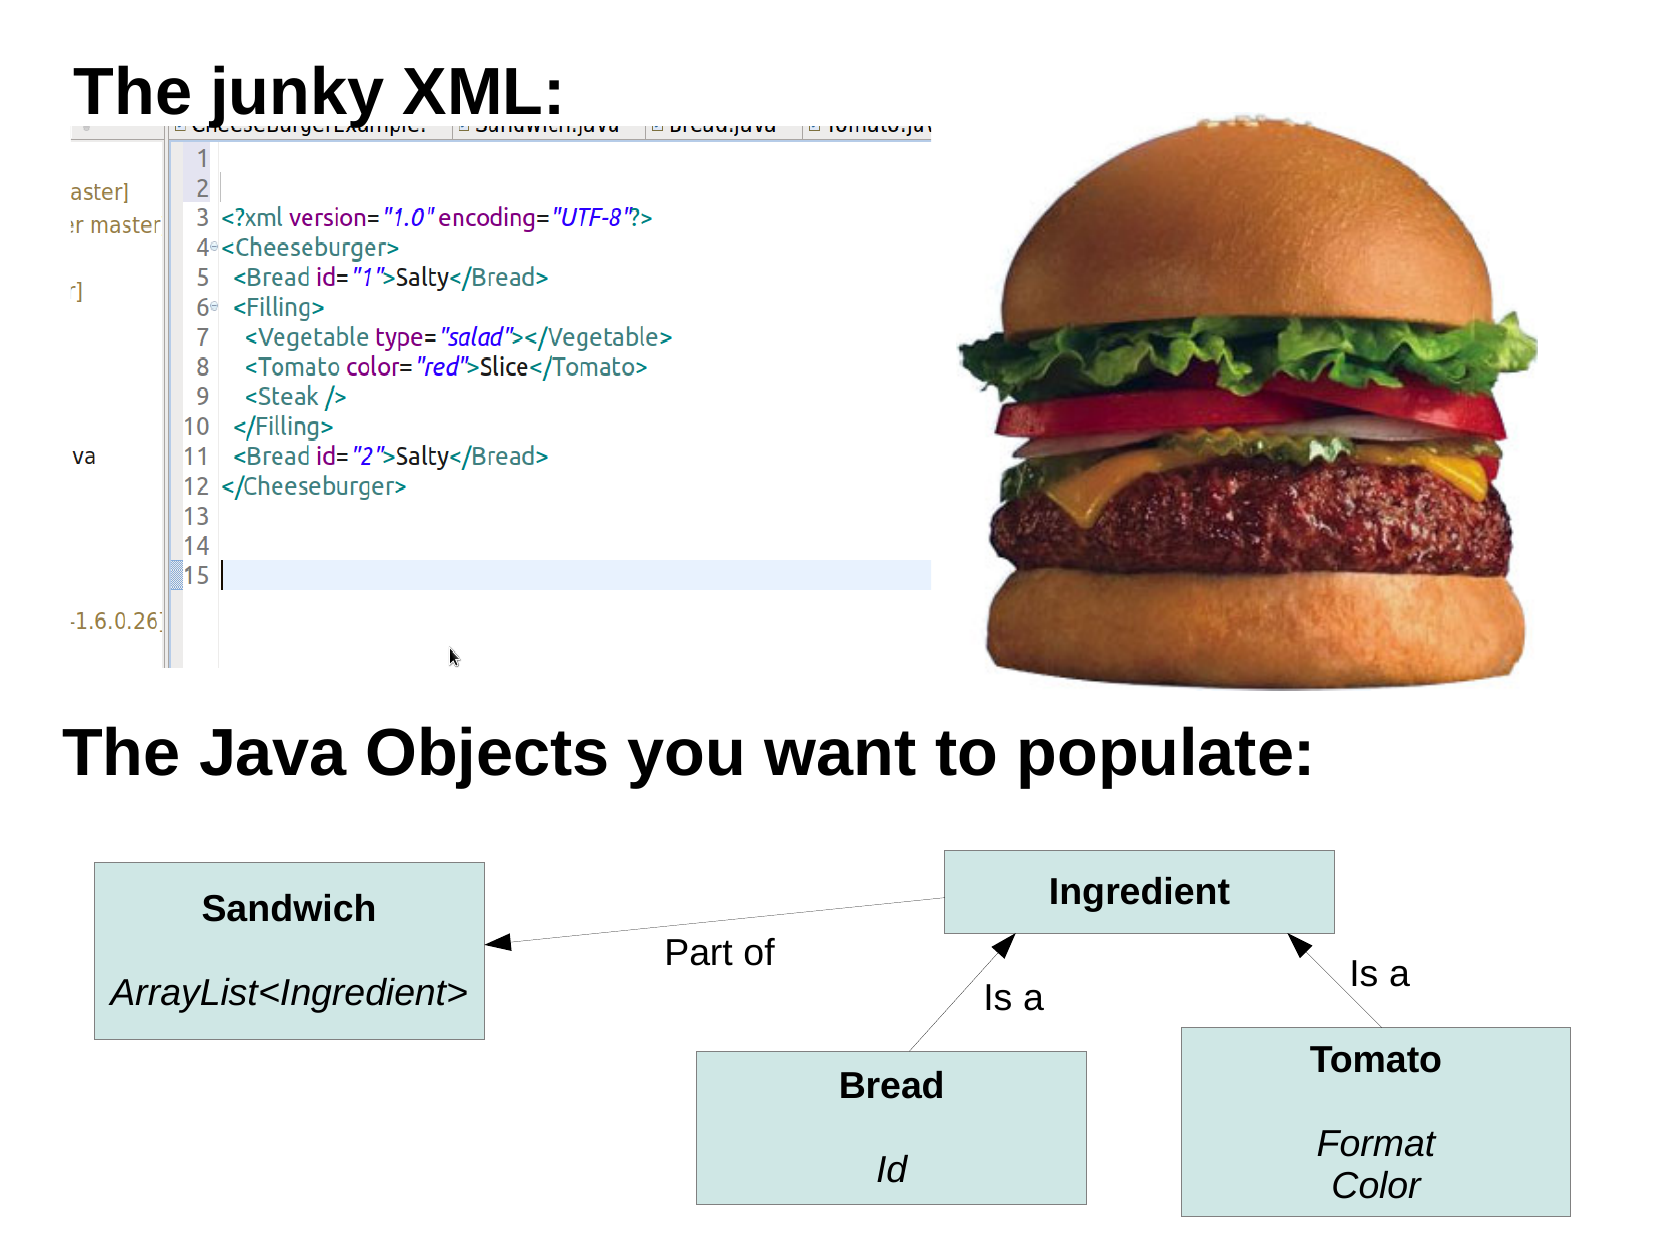

The junky XML:
The Java Objects you want to populate:
Ingredient
Sandwich
ArrayList<Ingredient>
Part of
Is a
Is a
Tomato
Format
Color
Bread
Id